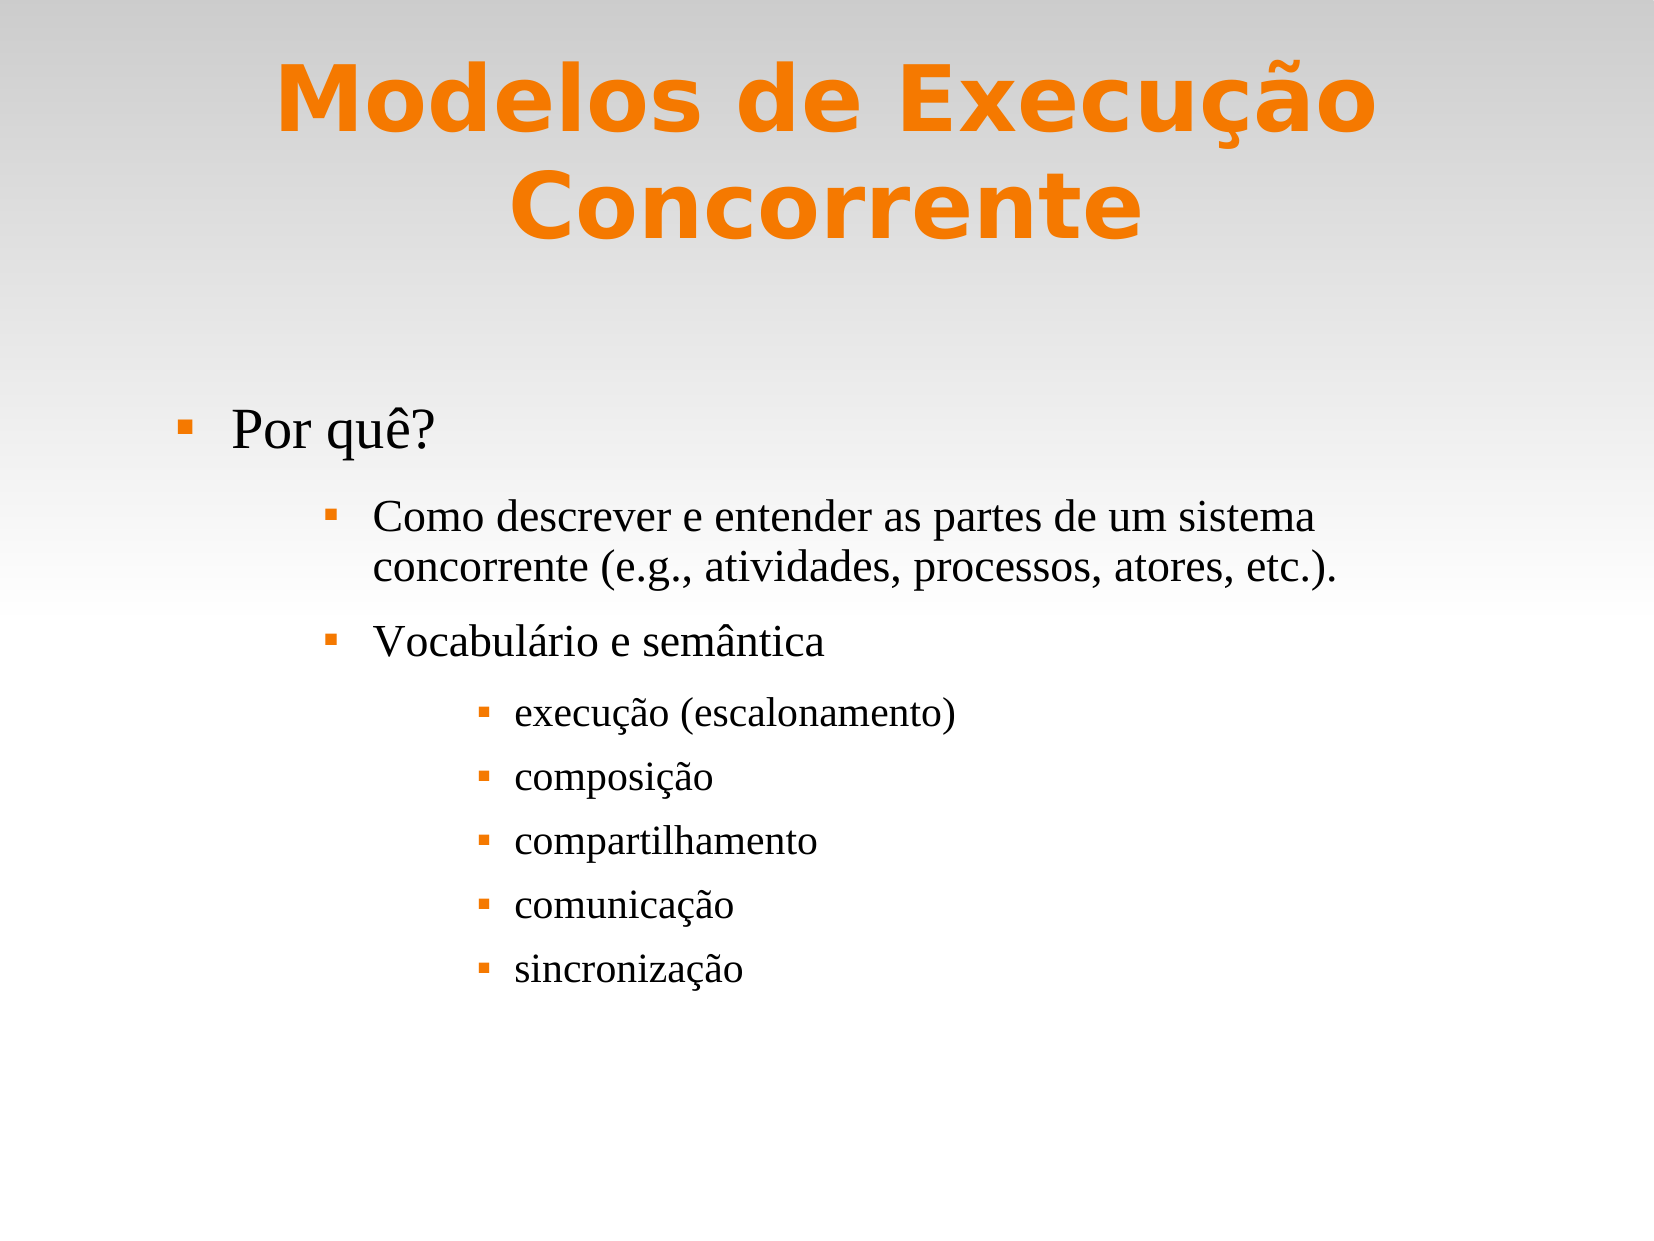

# Modelos de Execução Concorrente
Por quê?
Como descrever e entender as partes de um sistema concorrente (e.g., atividades, processos, atores, etc.).
Vocabulário e semântica
execução (escalonamento)
composição
compartilhamento
comunicação
sincronização